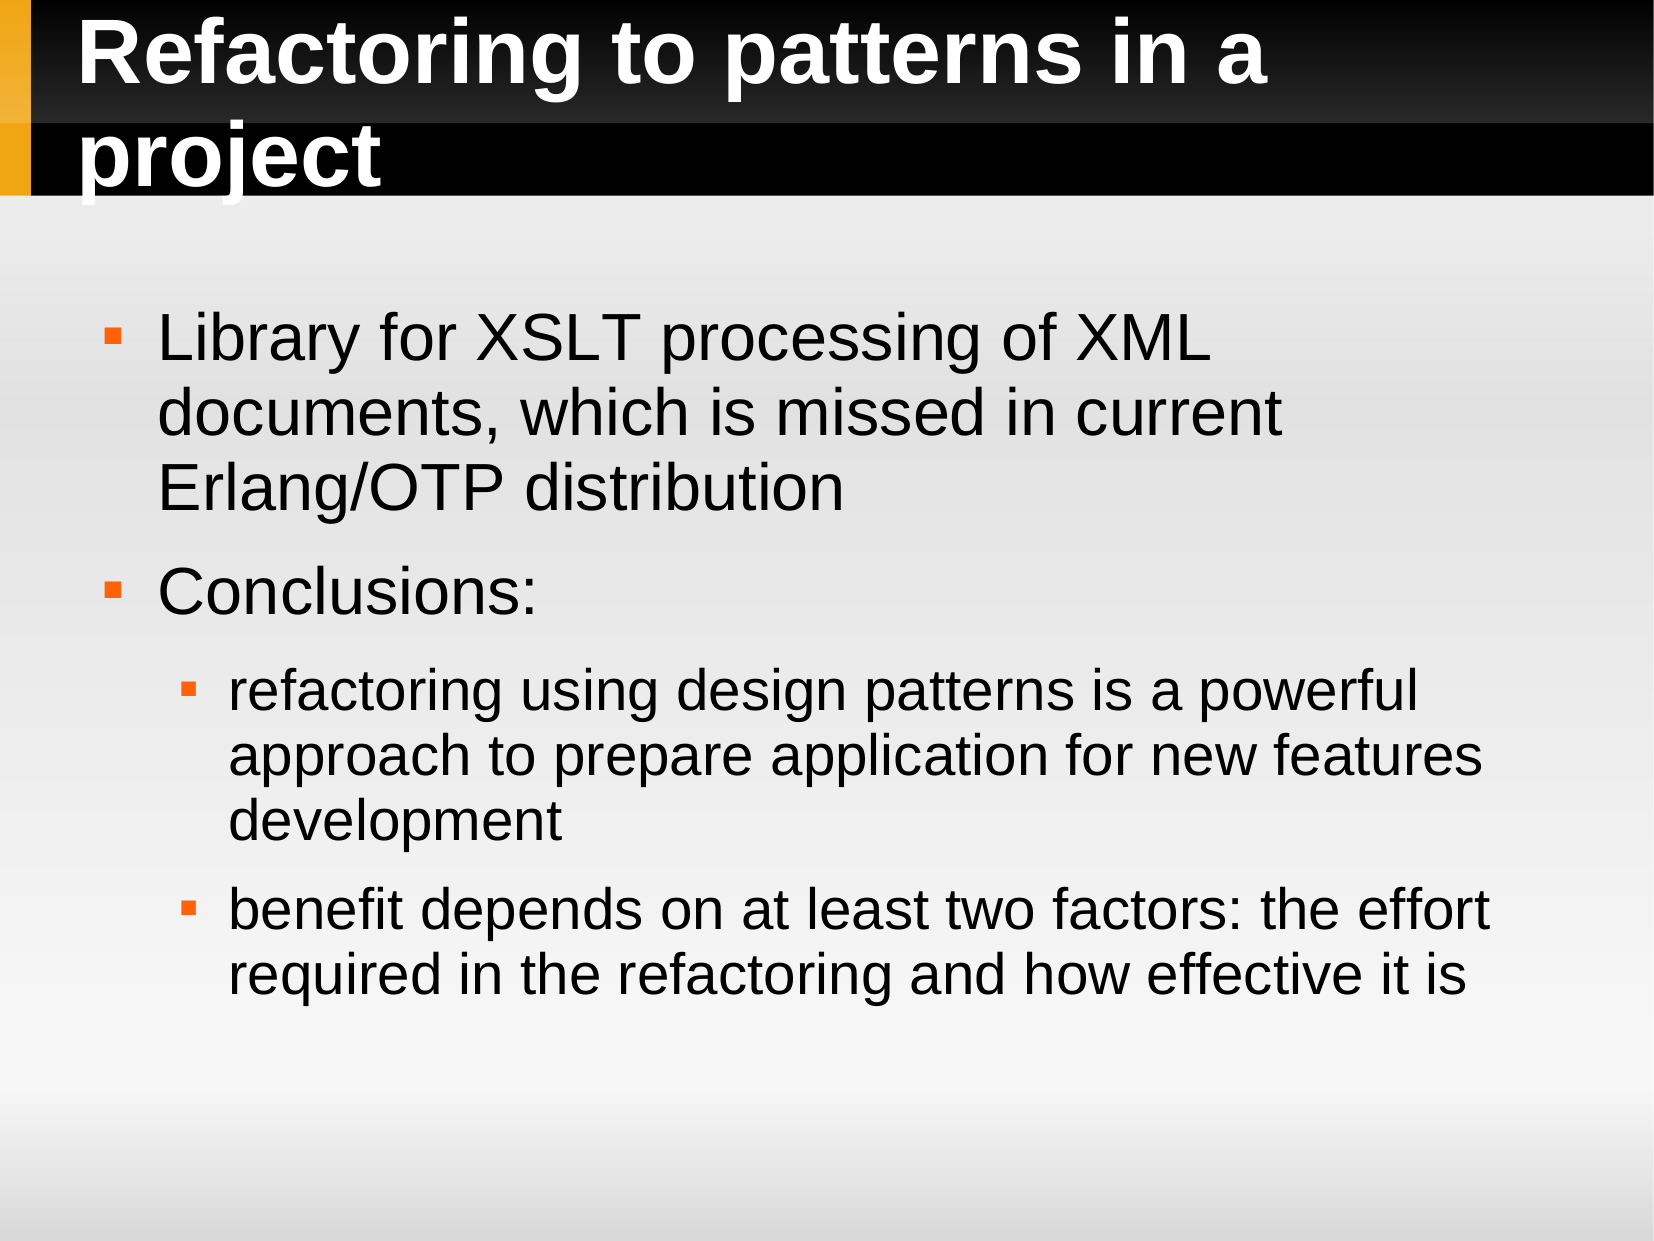

# Refactoring to patterns in a project
Library for XSLT processing of XML documents, which is missed in current Erlang/OTP distribution
Conclusions:
refactoring using design patterns is a powerful approach to prepare application for new features development
benefit depends on at least two factors: the effort required in the refactoring and how effective it is